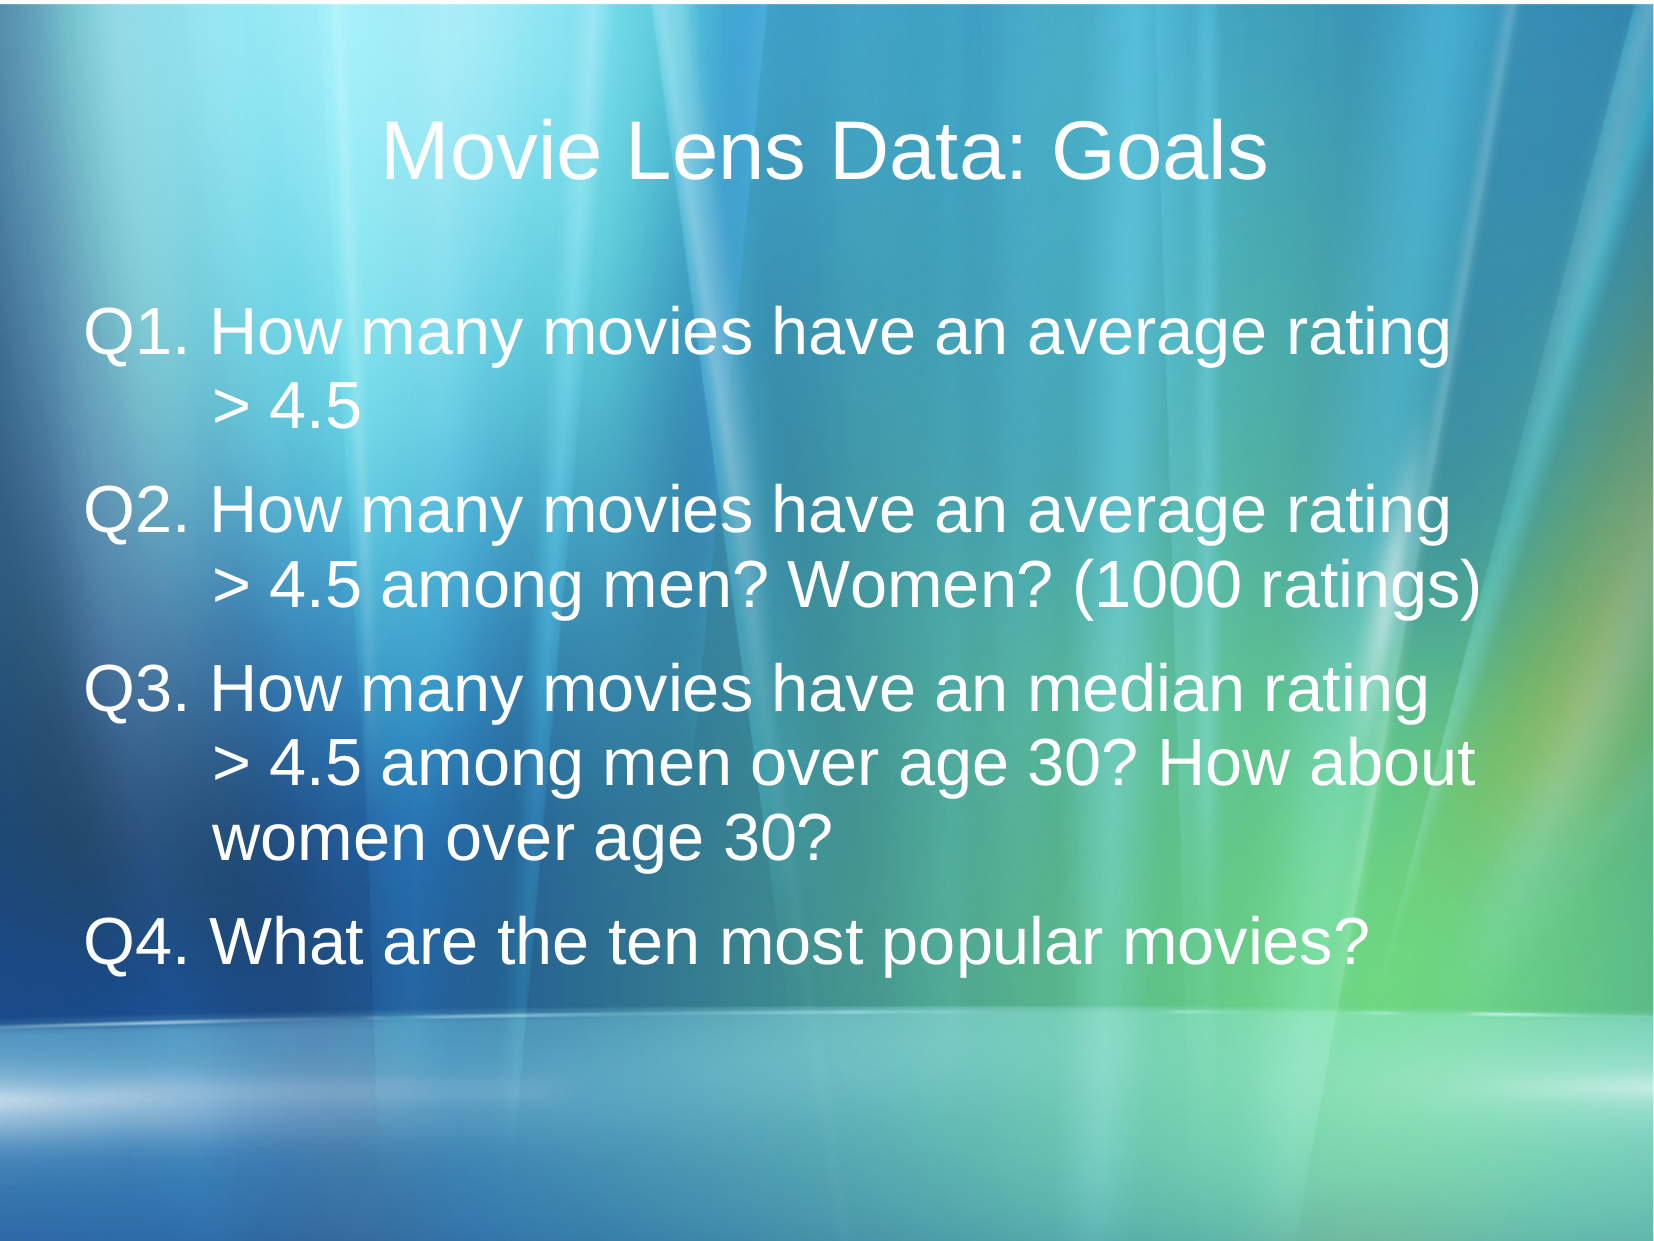

# Movie Lens Data: Goals
Q1. How many movies have an average rating
 > 4.5
Q2. How many movies have an average rating
 > 4.5 among men? Women? (1000 ratings)
Q3. How many movies have an median rating
 > 4.5 among men over age 30? How about
 women over age 30?
Q4. What are the ten most popular movies?